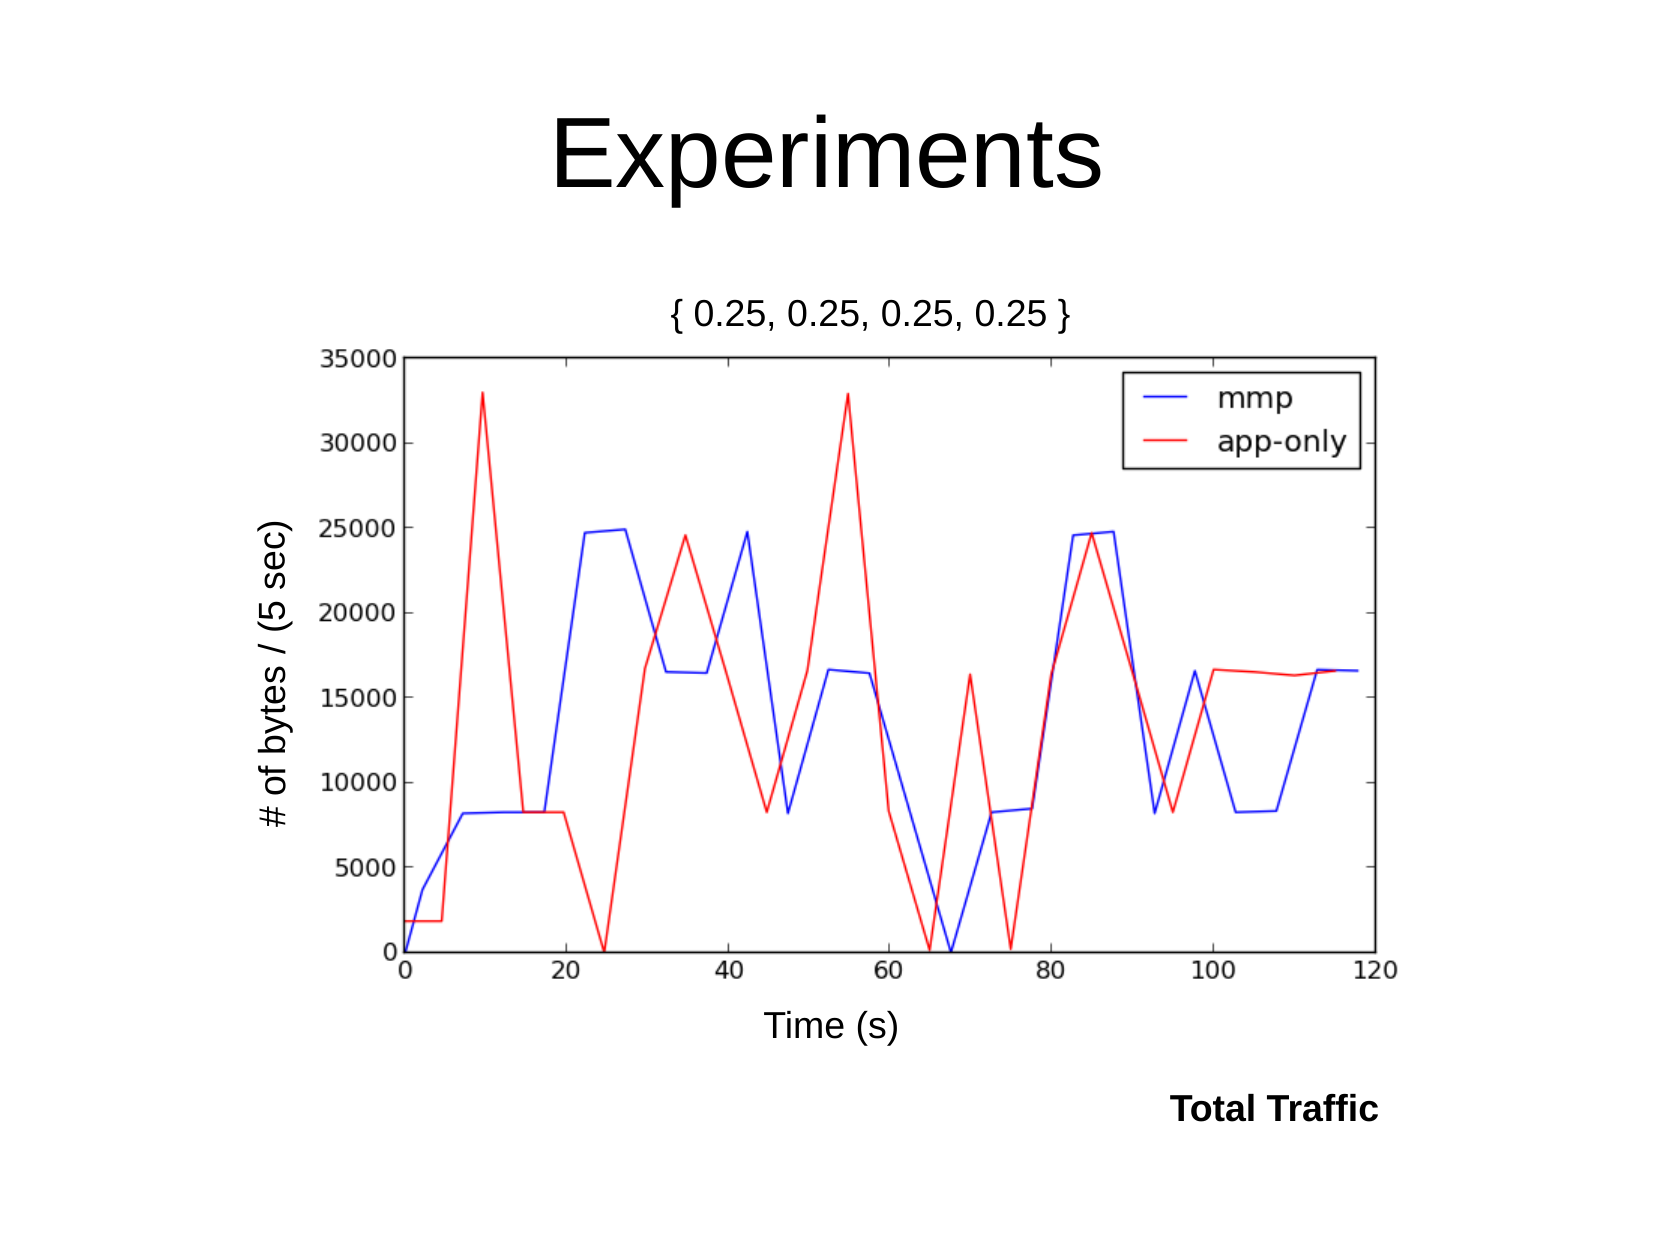

# Experiments
{ 0.25, 0.25, 0.25, 0.25 }
# of bytes / (5 sec)
Time (s)
Total Traffic